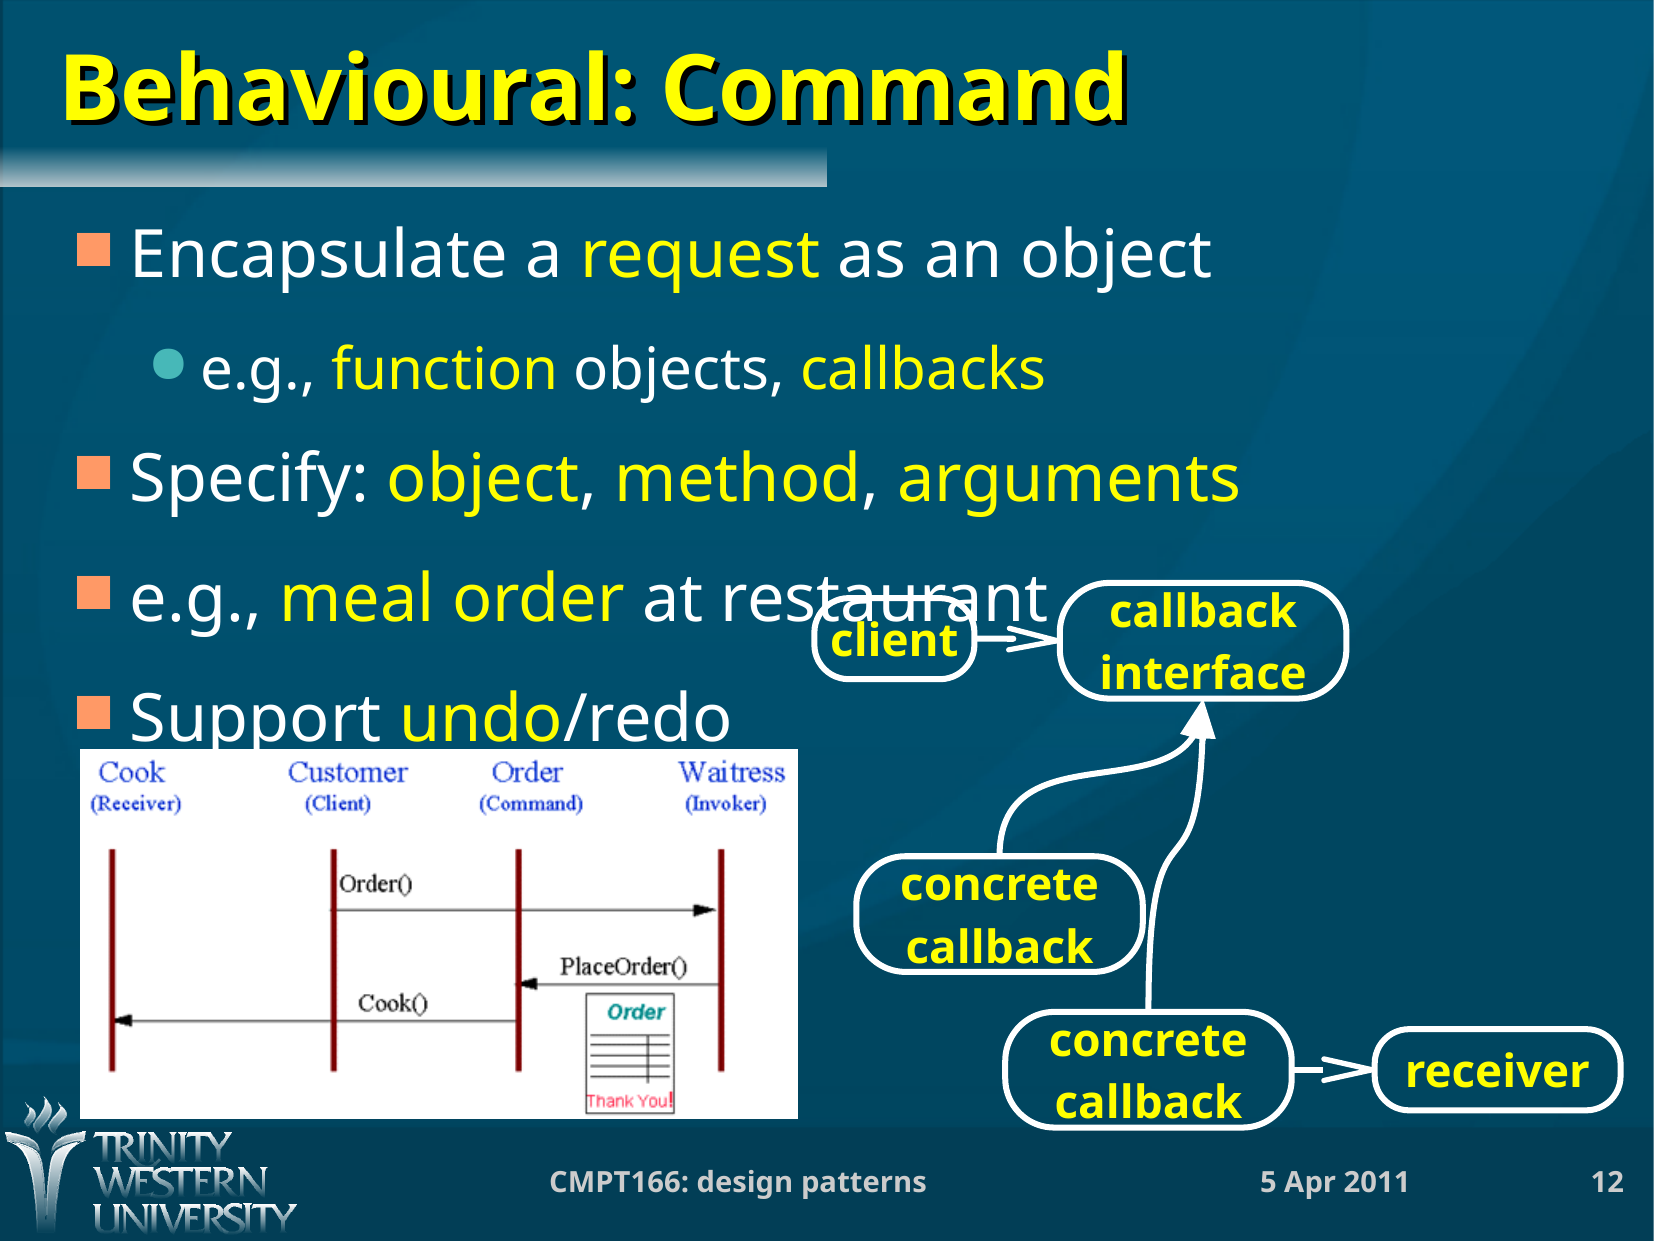

# Behavioural: Command
Encapsulate a request as an object
e.g., function objects, callbacks
Specify: object, method, arguments
e.g., meal order at restaurant
Support undo/redo
callback
interface
client
concrete
callback
concrete
callback
receiver
CMPT166: design patterns
5 Apr 2011
12